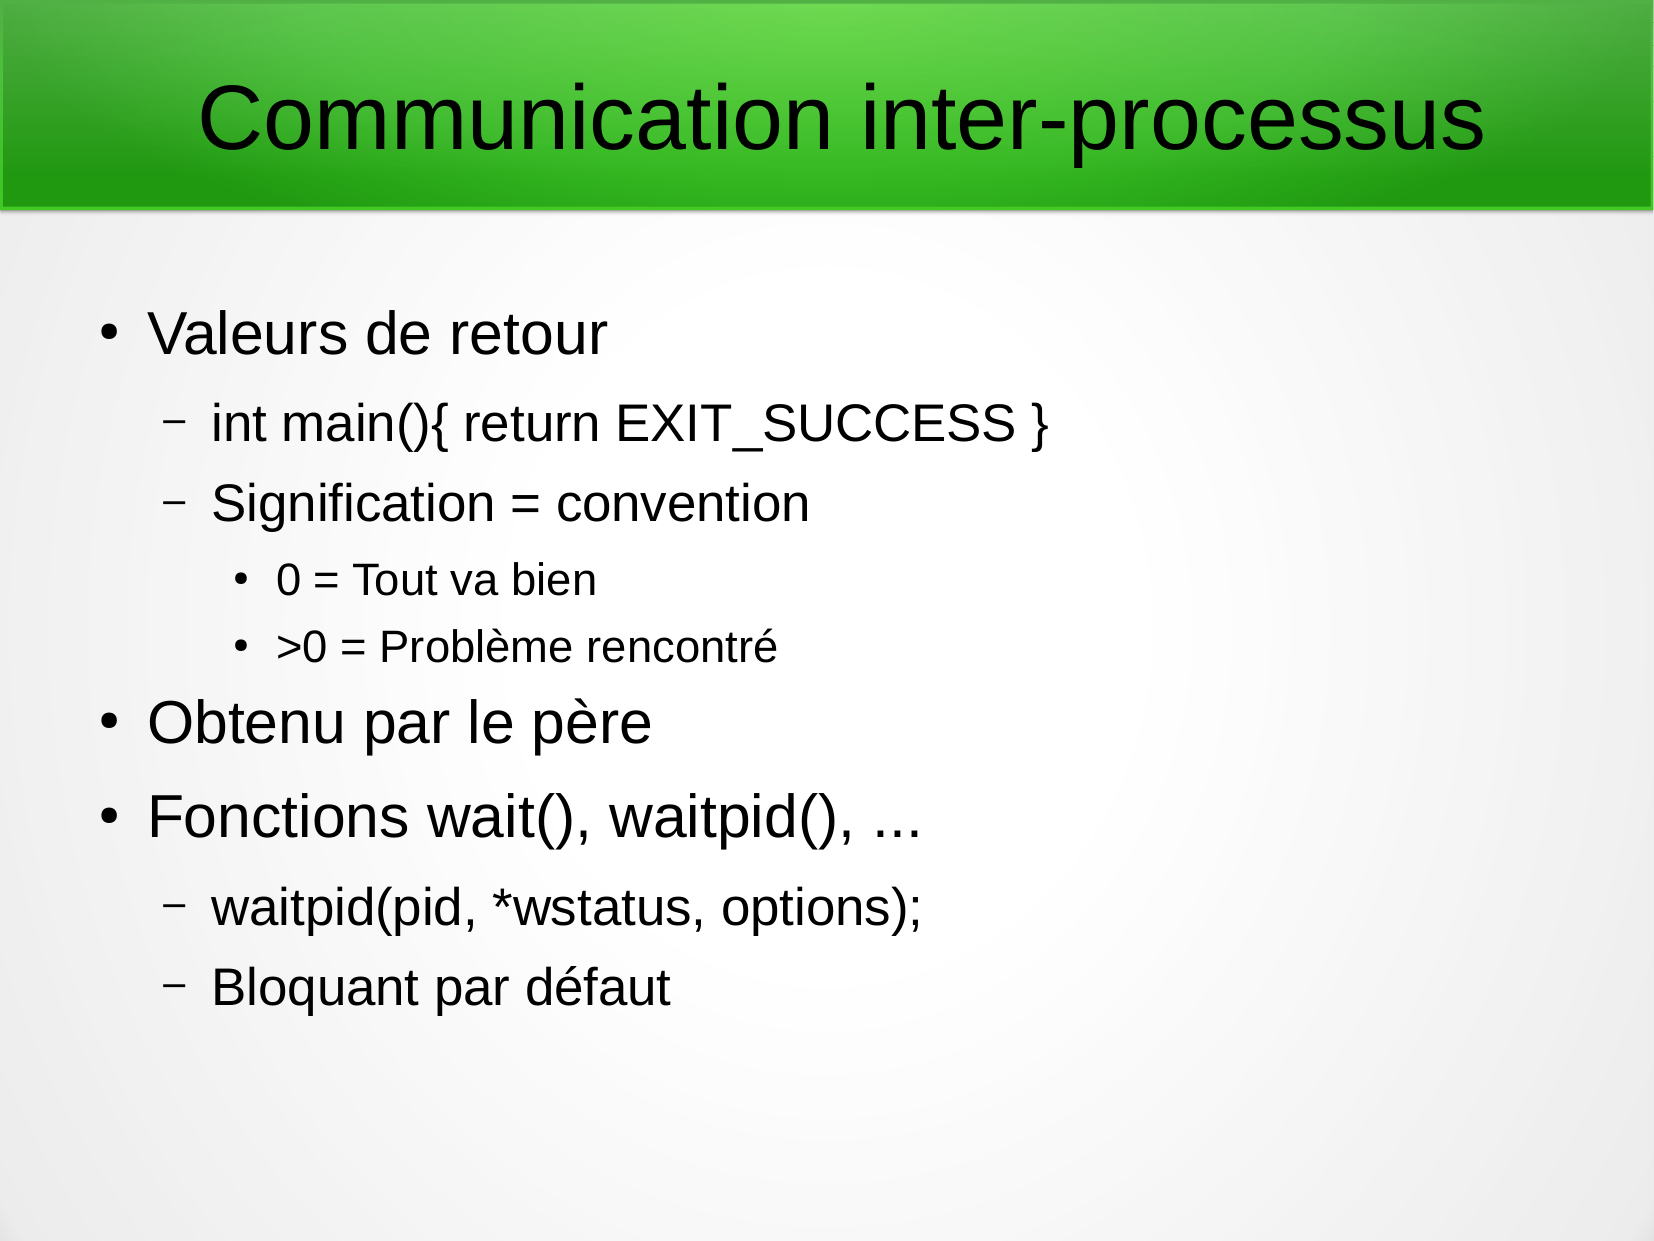

# Communication inter-processus
Valeurs de retour
int main(){ return EXIT_SUCCESS }
Signification = convention
0 = Tout va bien
>0 = Problème rencontré
Obtenu par le père
Fonctions wait(), waitpid(), ...
waitpid(pid, *wstatus, options);
Bloquant par défaut